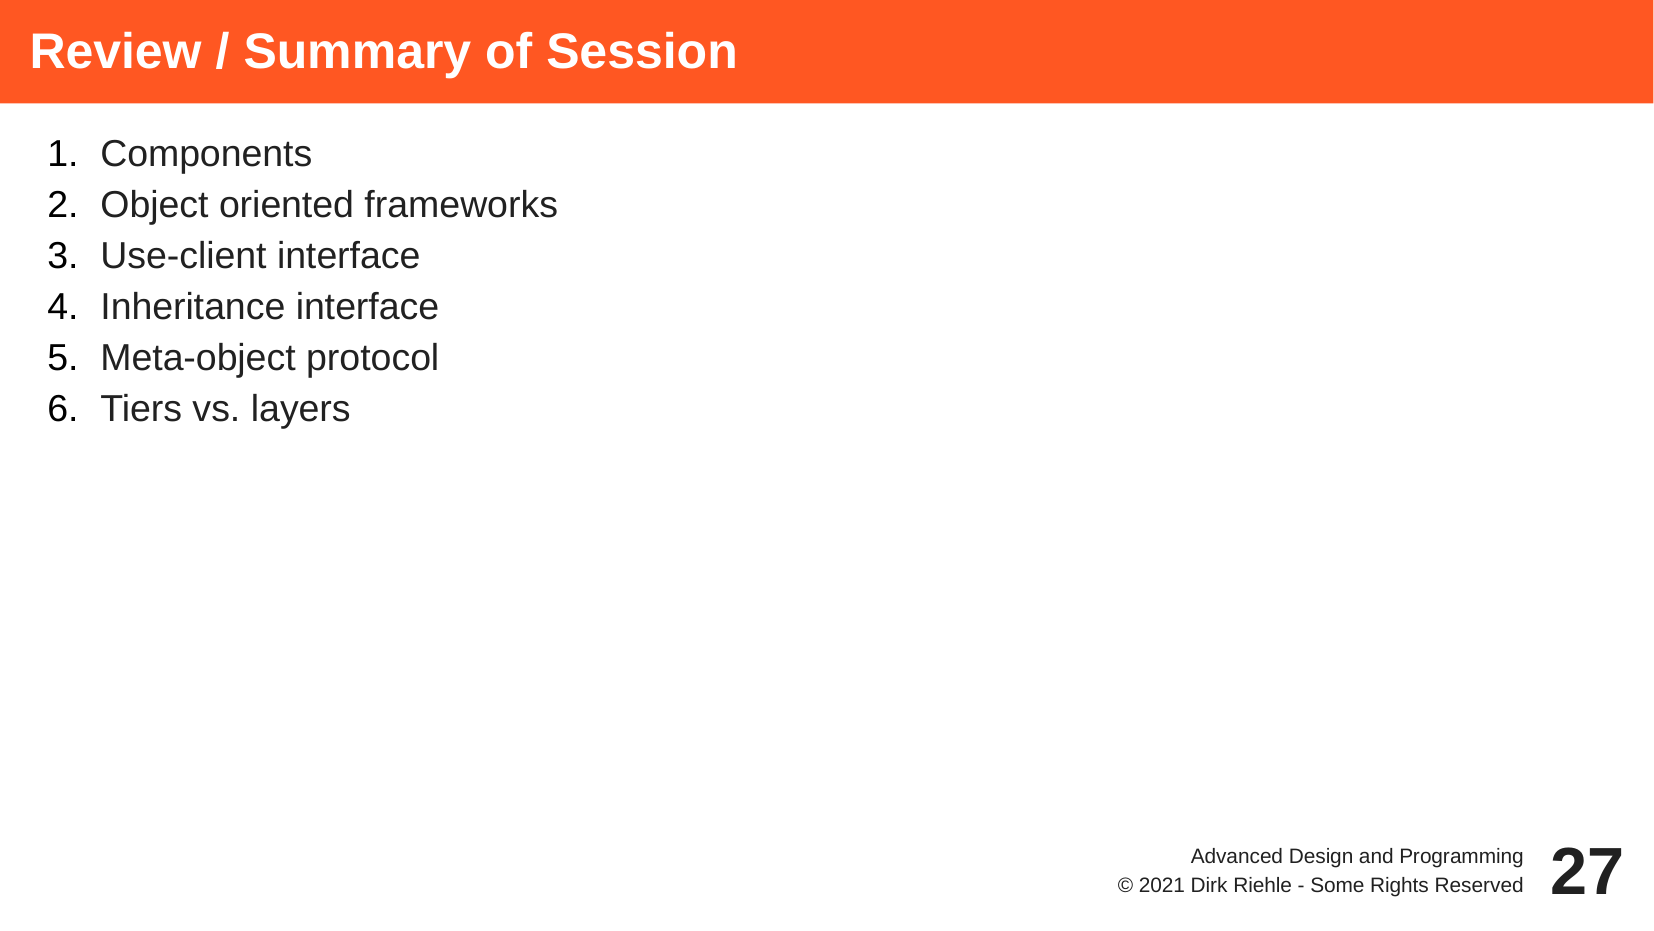

# Review / Summary of Session
Components
Object oriented frameworks
Use-client interface
Inheritance interface
Meta-object protocol
Tiers vs. layers
Advanced Design and Programming
27
© 2021 Dirk Riehle - Some Rights Reserved